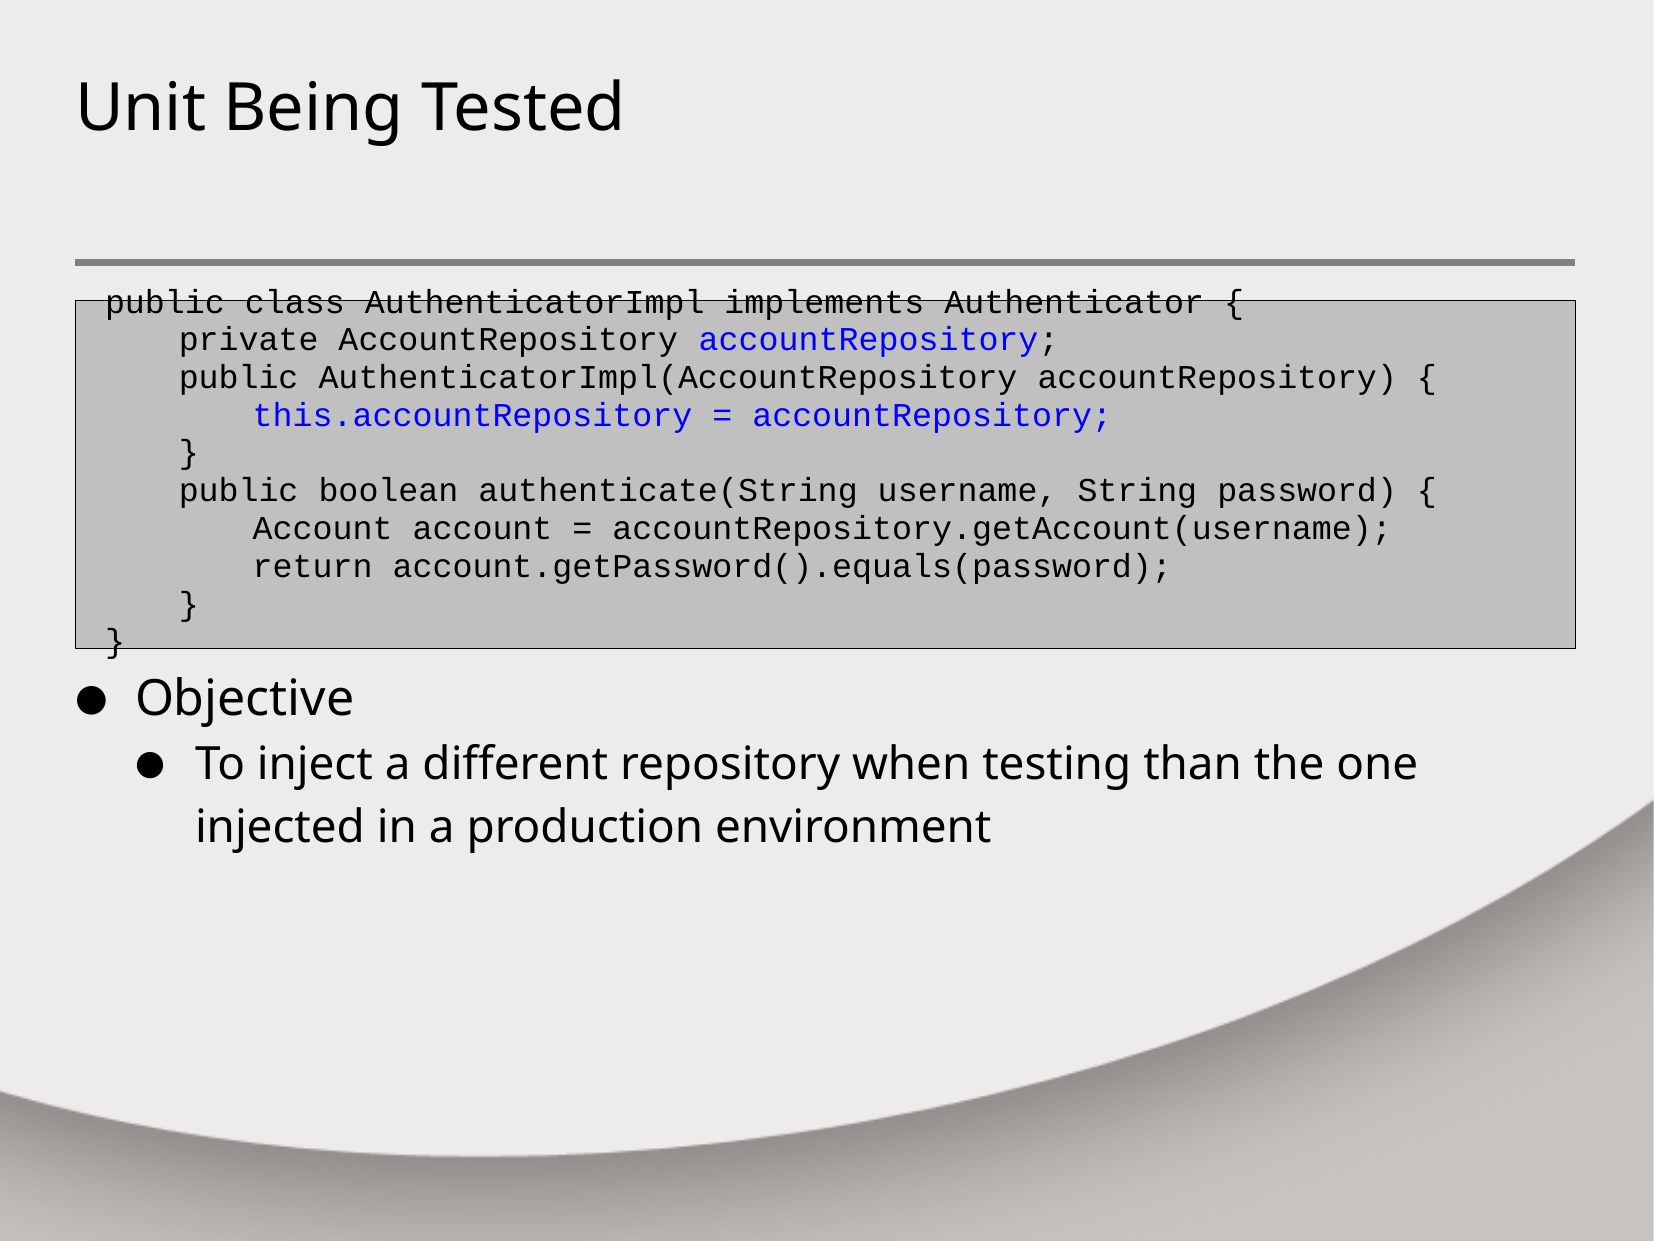

# Unit Being Tested
public class AuthenticatorImpl implements Authenticator {
	private AccountRepository accountRepository;
	public AuthenticatorImpl(AccountRepository accountRepository) {
		this.accountRepository = accountRepository;
	}
	public boolean authenticate(String username, String password) {
		Account account = accountRepository.getAccount(username);
		return account.getPassword().equals(password);
	}
}
Objective
To inject a different repository when testing than the one injected in a production environment